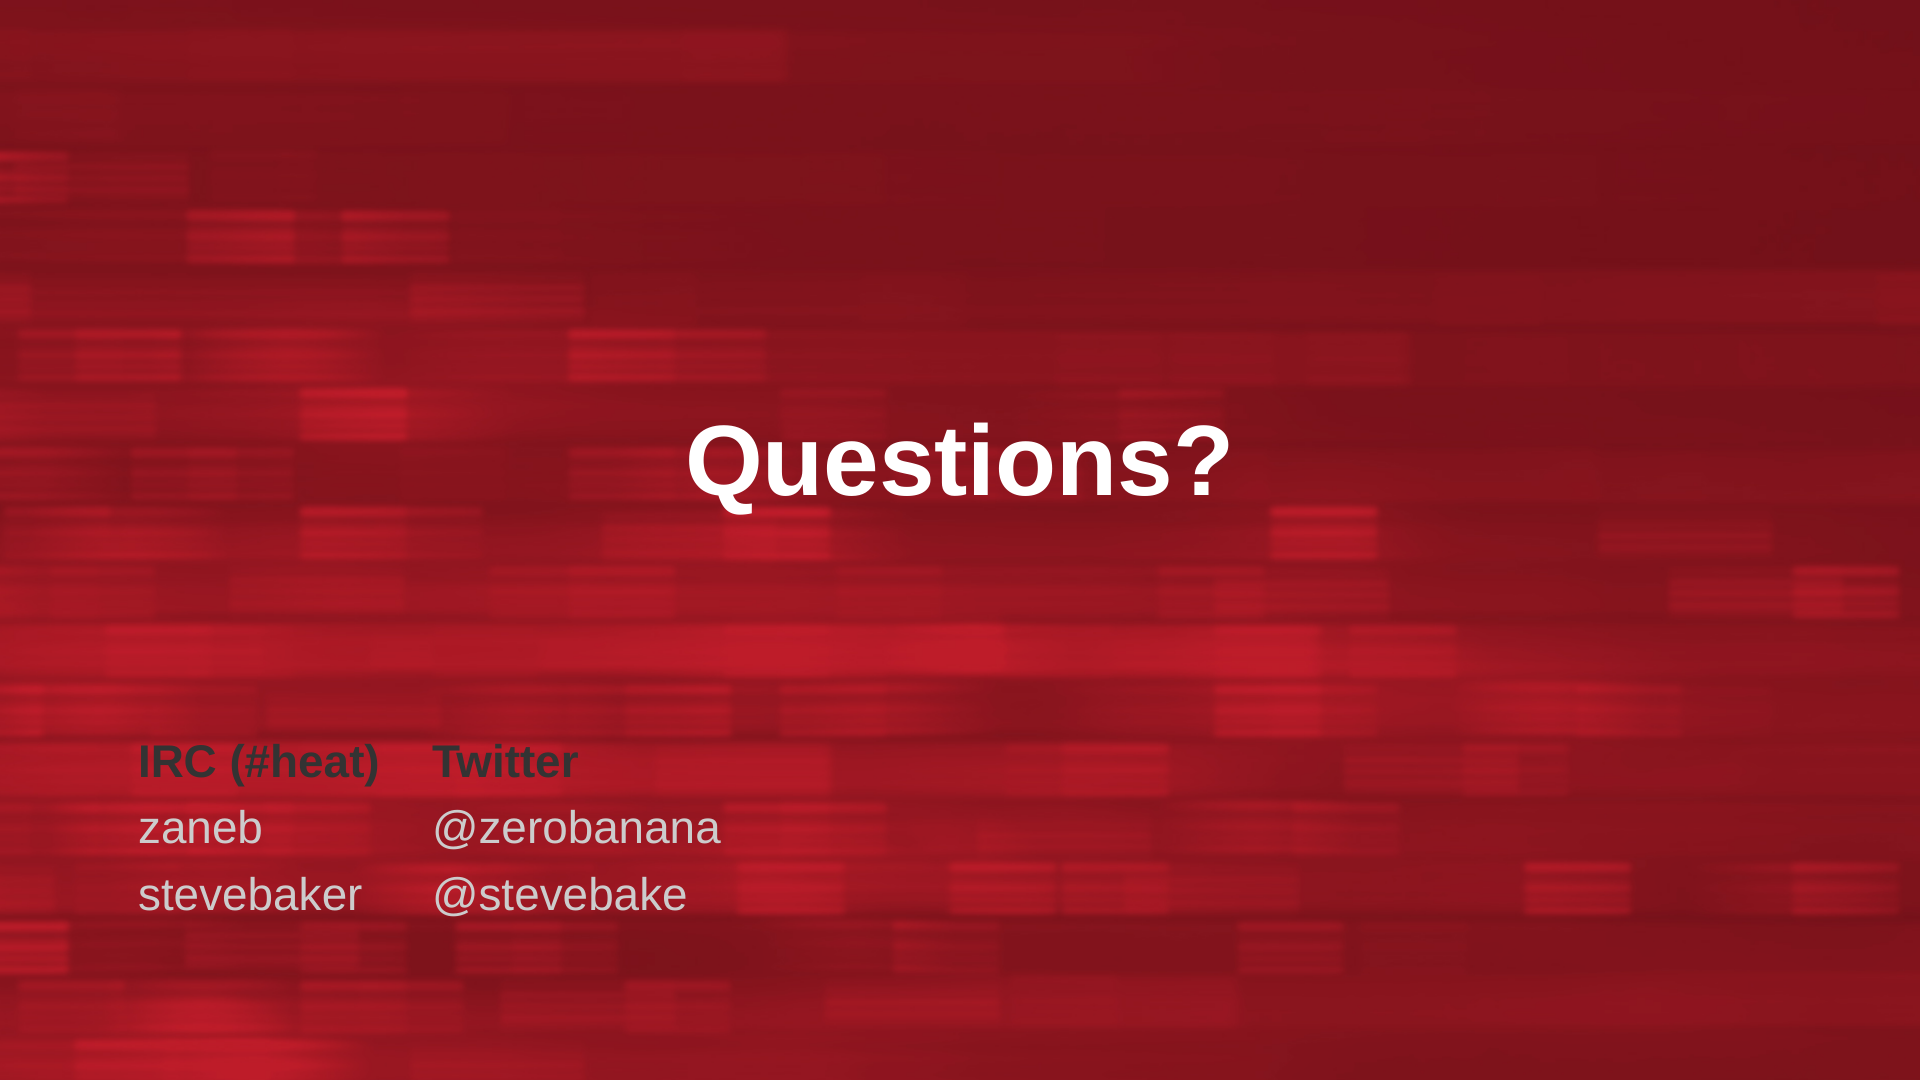

# Questions?
| IRC (#heat) | Twitter |
| --- | --- |
| zaneb | @zerobanana |
| stevebaker | @stevebake |